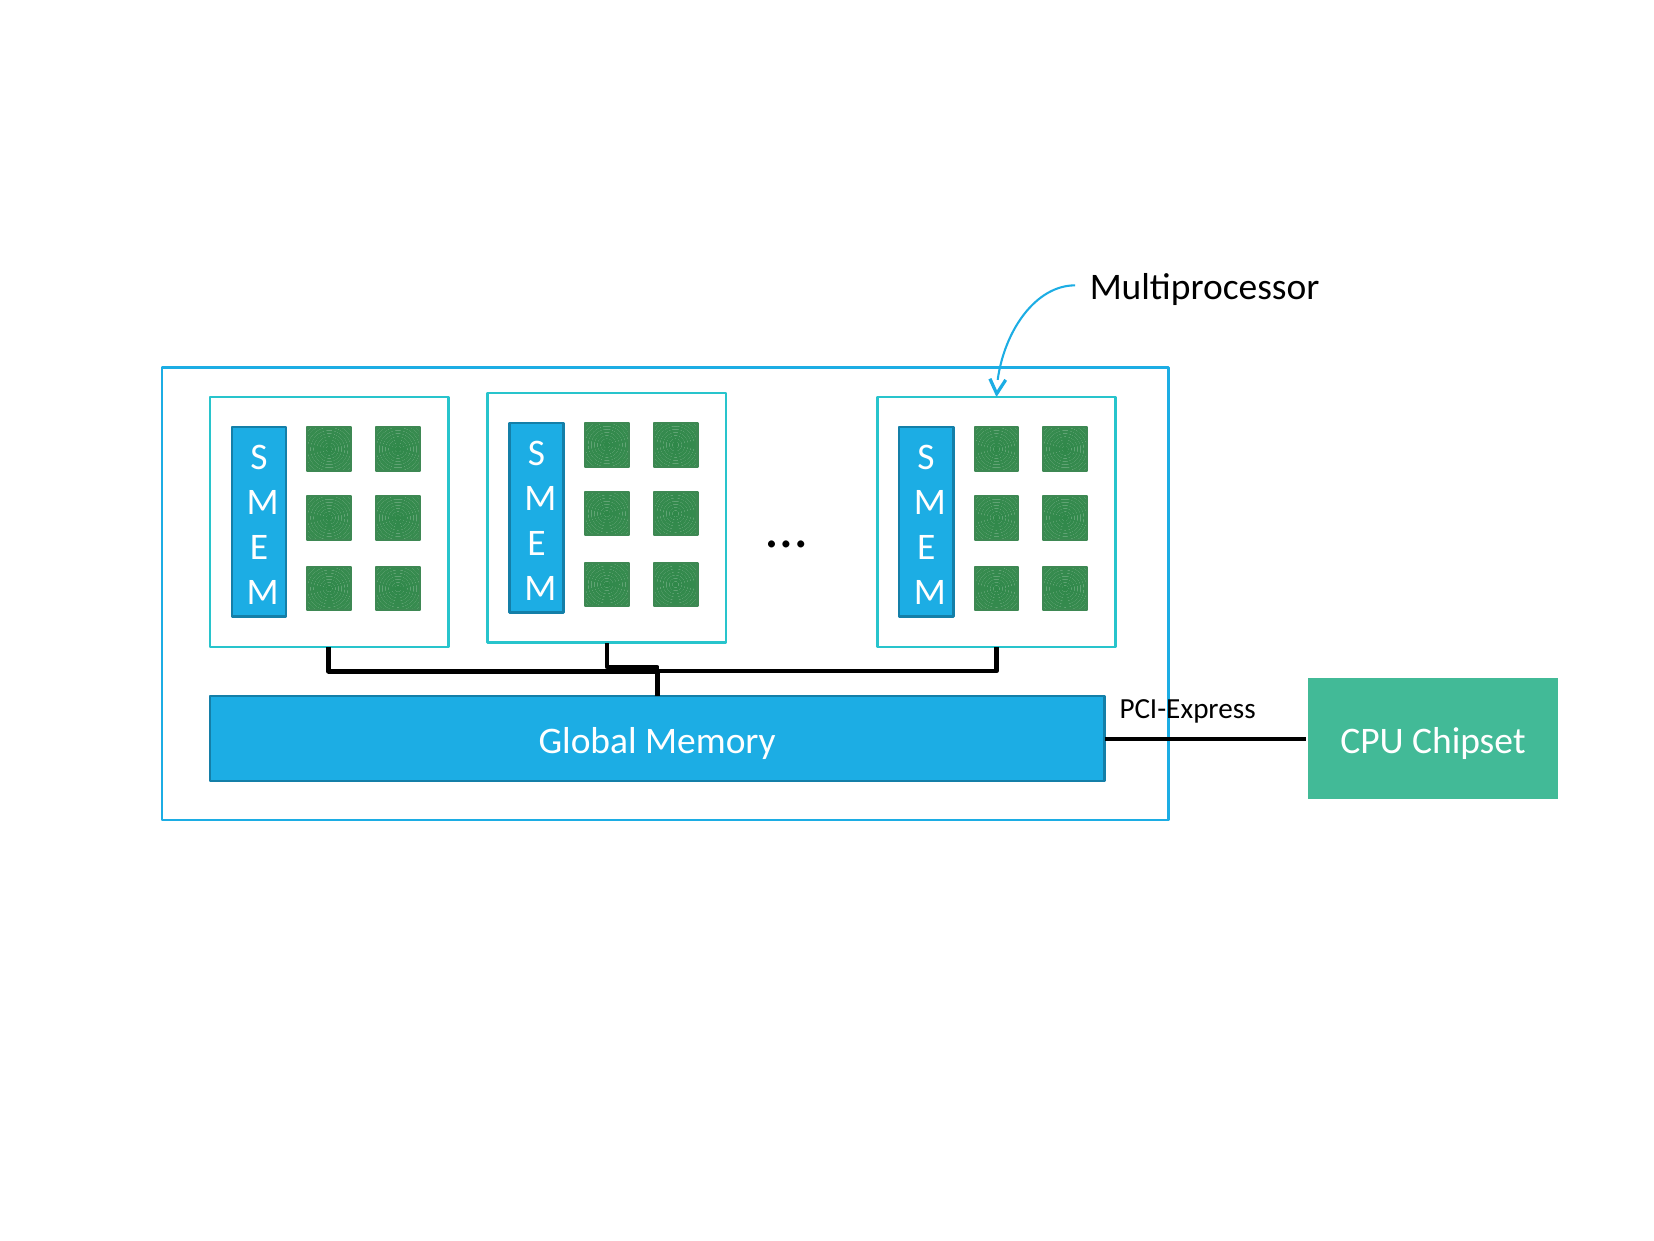

Multiprocessor
SMEM
SMEM
SMEM
…
CPU Chipset
PCI-Express
Global Memory